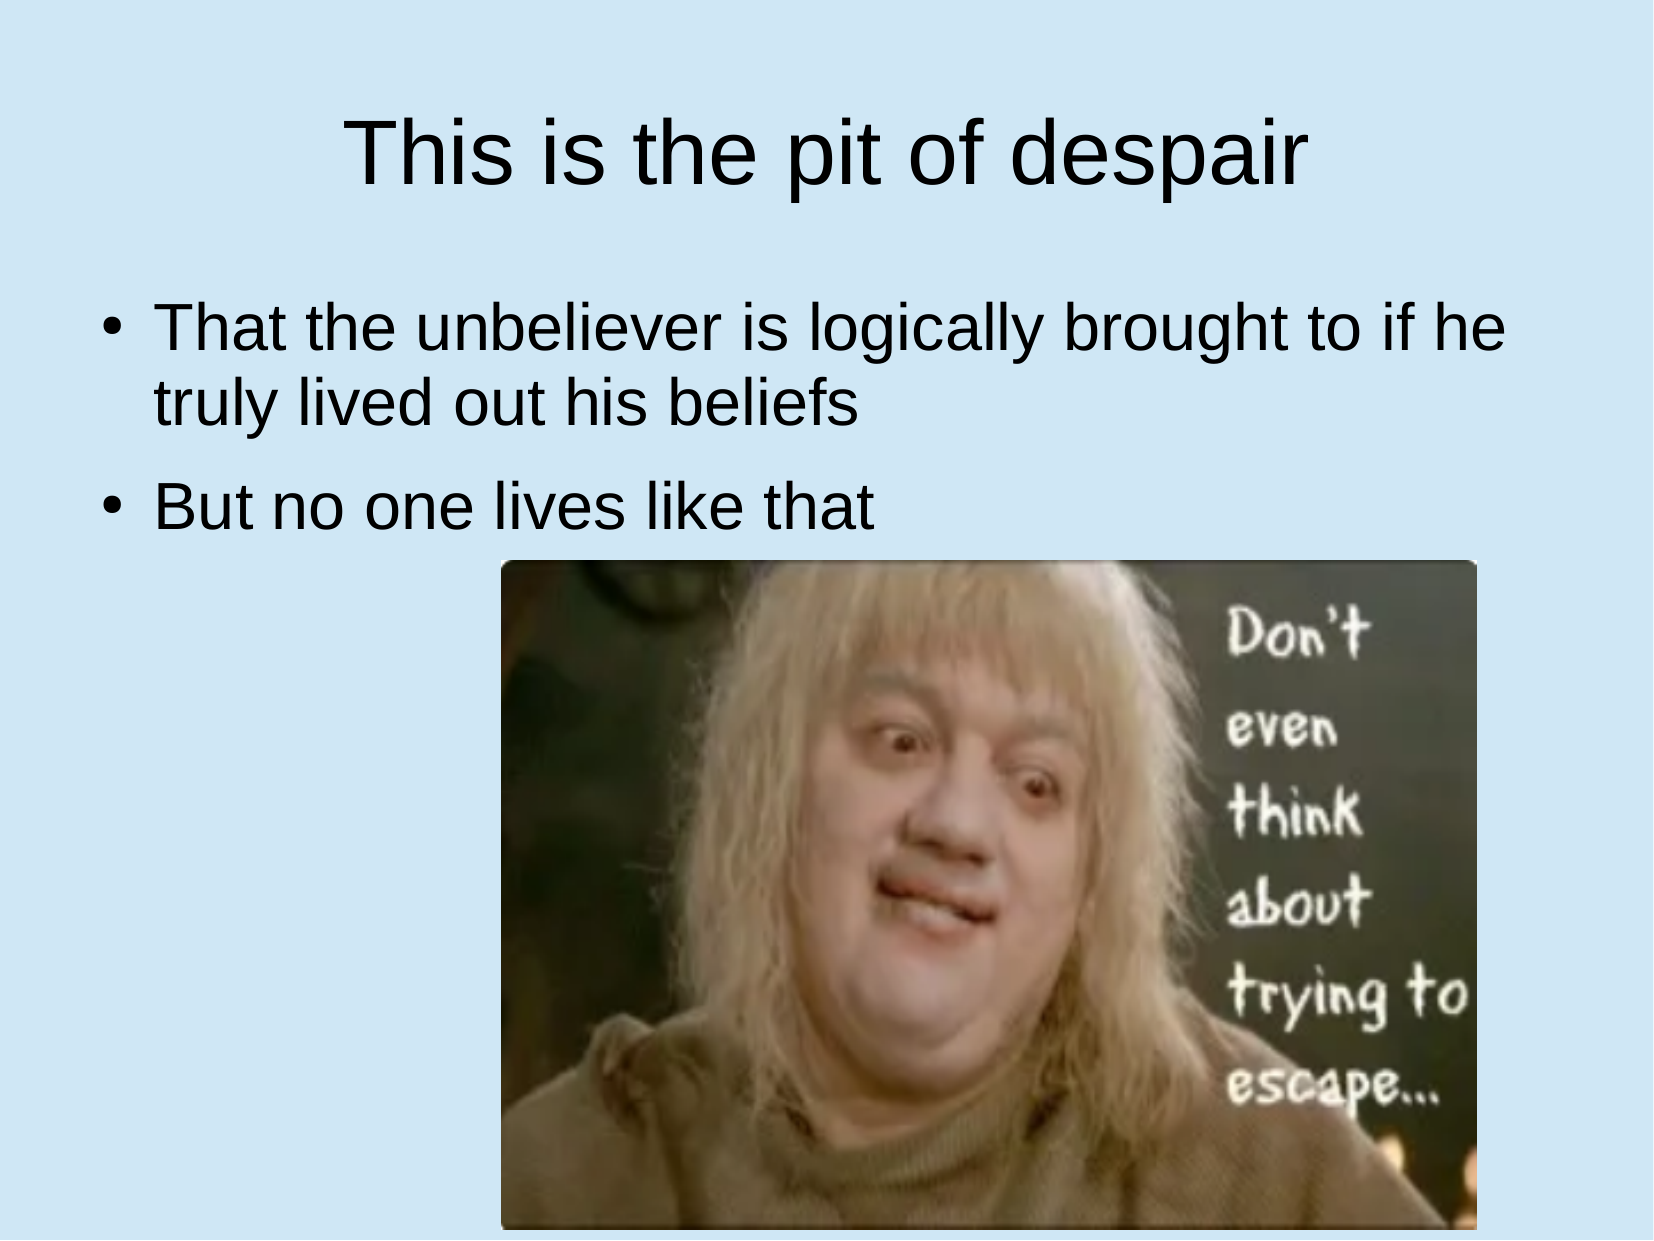

# This is the pit of despair
That the unbeliever is logically brought to if he truly lived out his beliefs
But no one lives like that